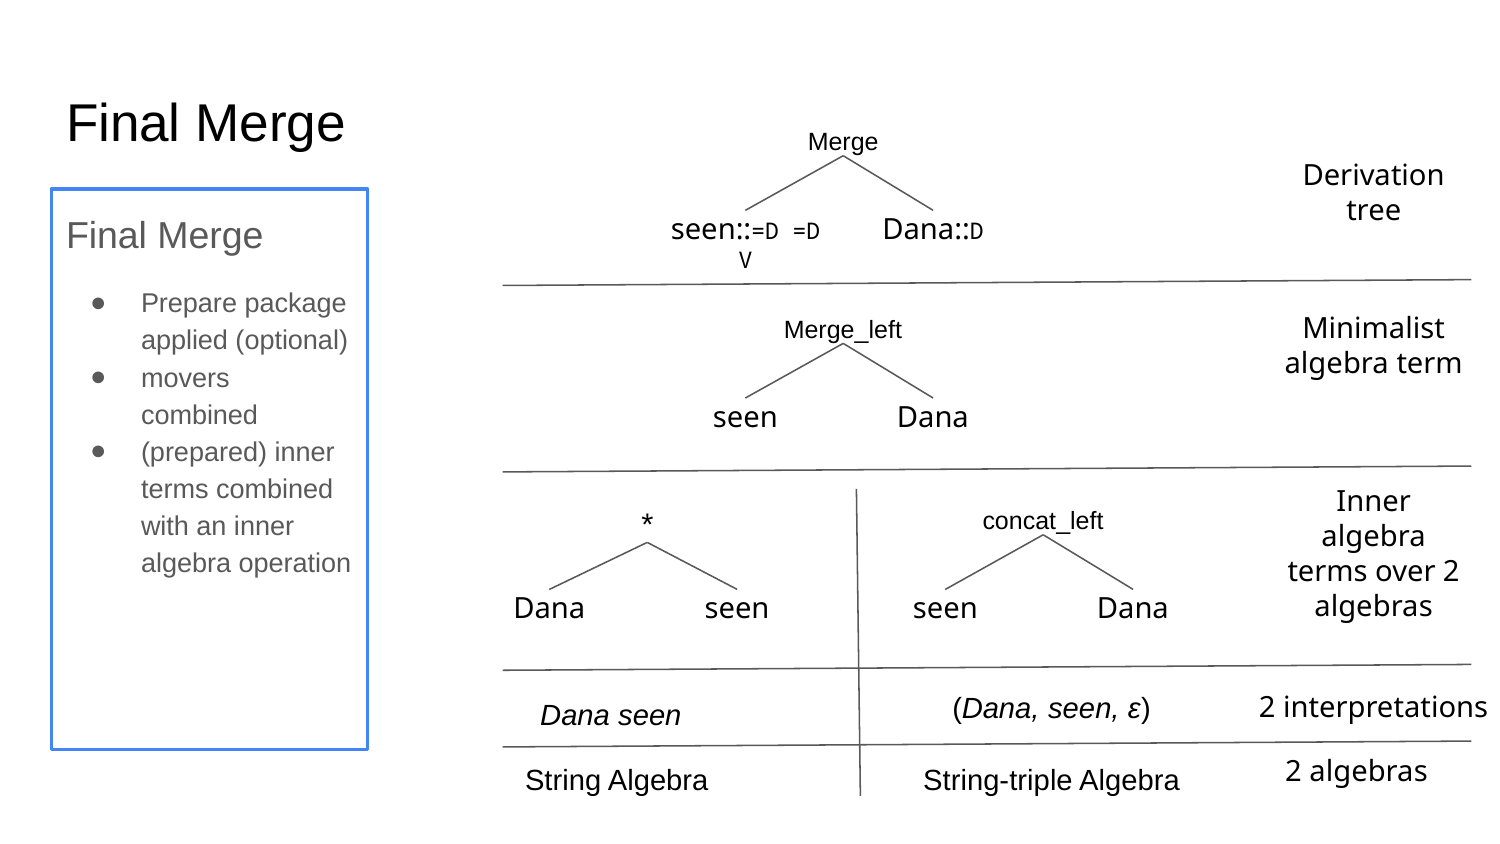

# Final Merge
Merge
Dana::D
Derivation tree
Final Merge
Prepare package applied (optional)
movers combined
(prepared) inner terms combined with an inner algebra operation
seen::=D =D V
Minimalist algebra term
Merge_left
Dana
seen
Inner algebra terms over 2 algebras
*
seen
concat_left
Dana
Dana
seen
2 interpretations
(Dana, seen, ε)
Dana seen
2 algebras
String Algebra
String-triple Algebra